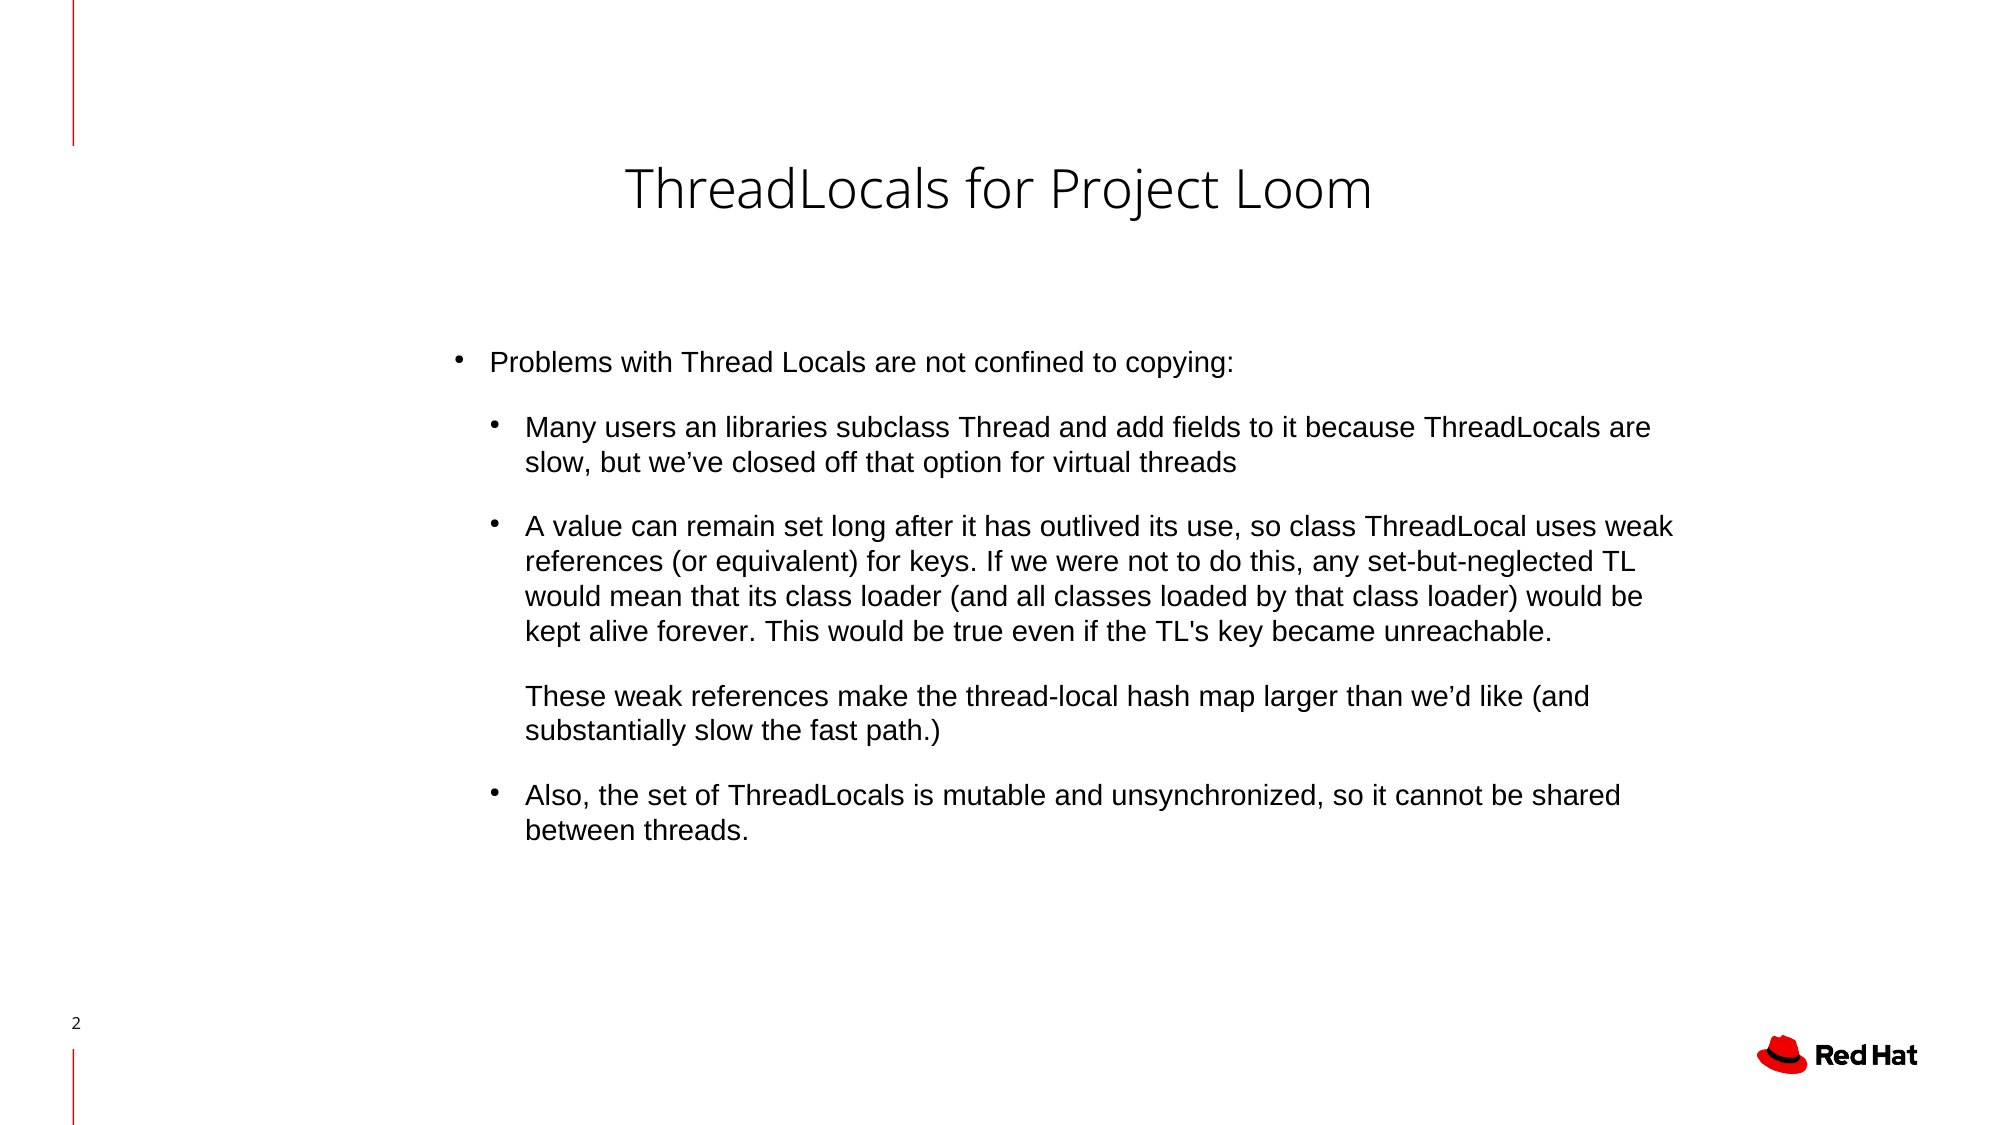

# ThreadLocals for Project Loom
Problems with Thread Locals are not confined to copying:
Many users an libraries subclass Thread and add fields to it because ThreadLocals are slow, but we’ve closed off that option for virtual threads
A value can remain set long after it has outlived its use, so class ThreadLocal uses weak references (or equivalent) for keys. If we were not to do this, any set-but-neglected TL would mean that its class loader (and all classes loaded by that class loader) would be kept alive forever. This would be true even if the TL's key became unreachable.
These weak references make the thread-local hash map larger than we’d like (and substantially slow the fast path.)
Also, the set of ThreadLocals is mutable and unsynchronized, so it cannot be shared between threads.
2